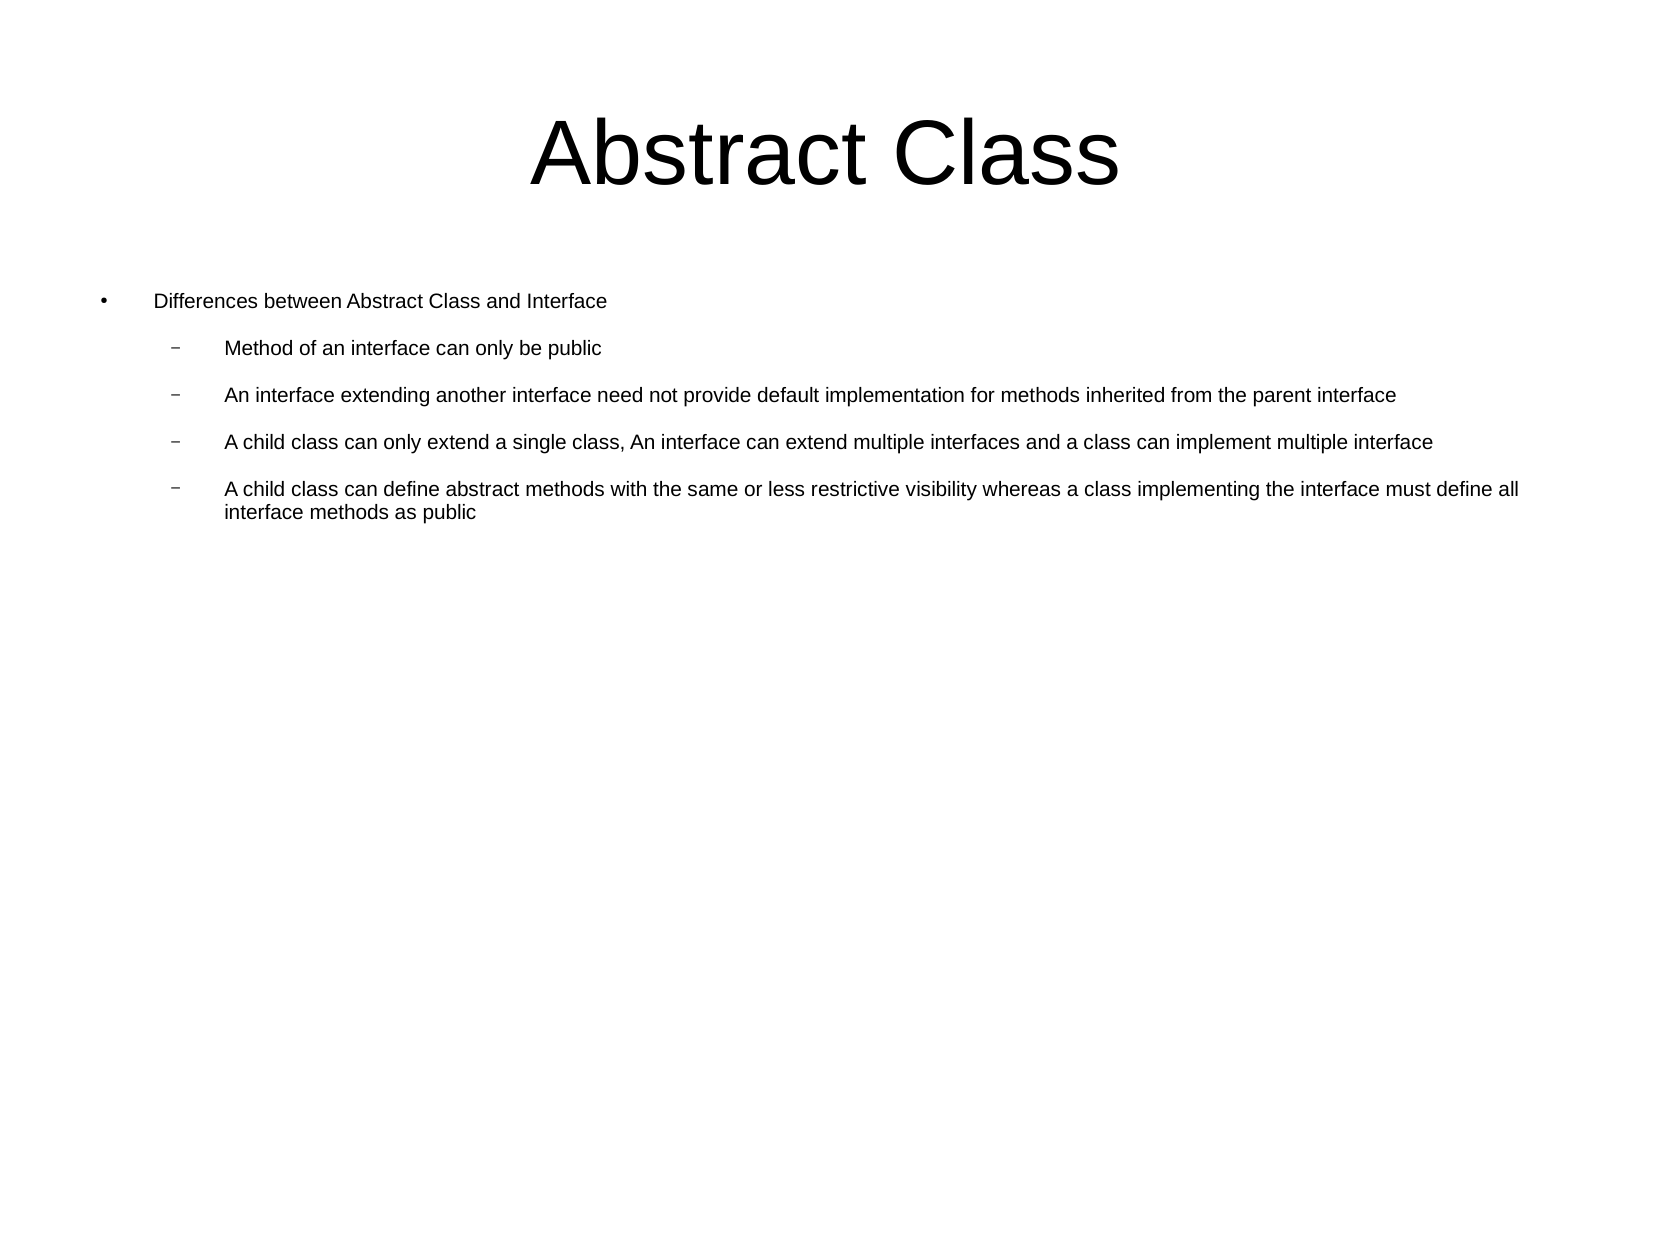

# Abstract Class
Differences between Abstract Class and Interface
Method of an interface can only be public
An interface extending another interface need not provide default implementation for methods inherited from the parent interface
A child class can only extend a single class, An interface can extend multiple interfaces and a class can implement multiple interface
A child class can define abstract methods with the same or less restrictive visibility whereas a class implementing the interface must define all interface methods as public